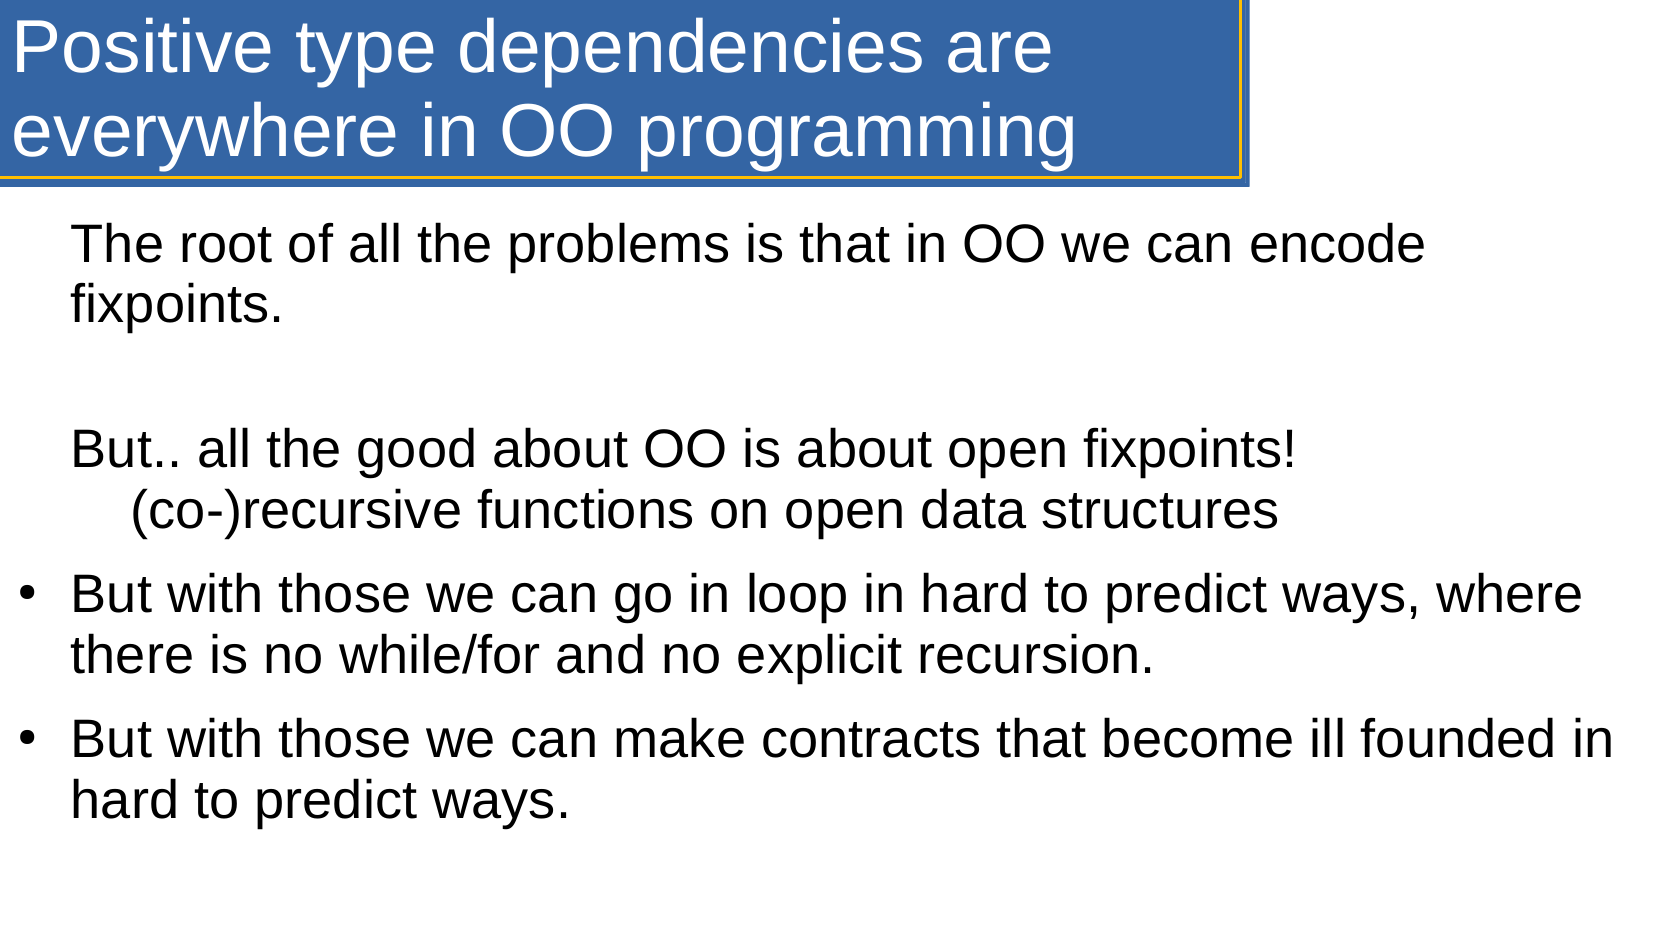

# Positive type dependencies are everywhere in OO programming
The root of all the problems is that in OO we can encode fixpoints.
But.. all the good about OO is about open fixpoints!
 (co-)recursive functions on open data structures
But with those we can go in loop in hard to predict ways, where there is no while/for and no explicit recursion.
But with those we can make contracts that become ill founded in hard to predict ways.